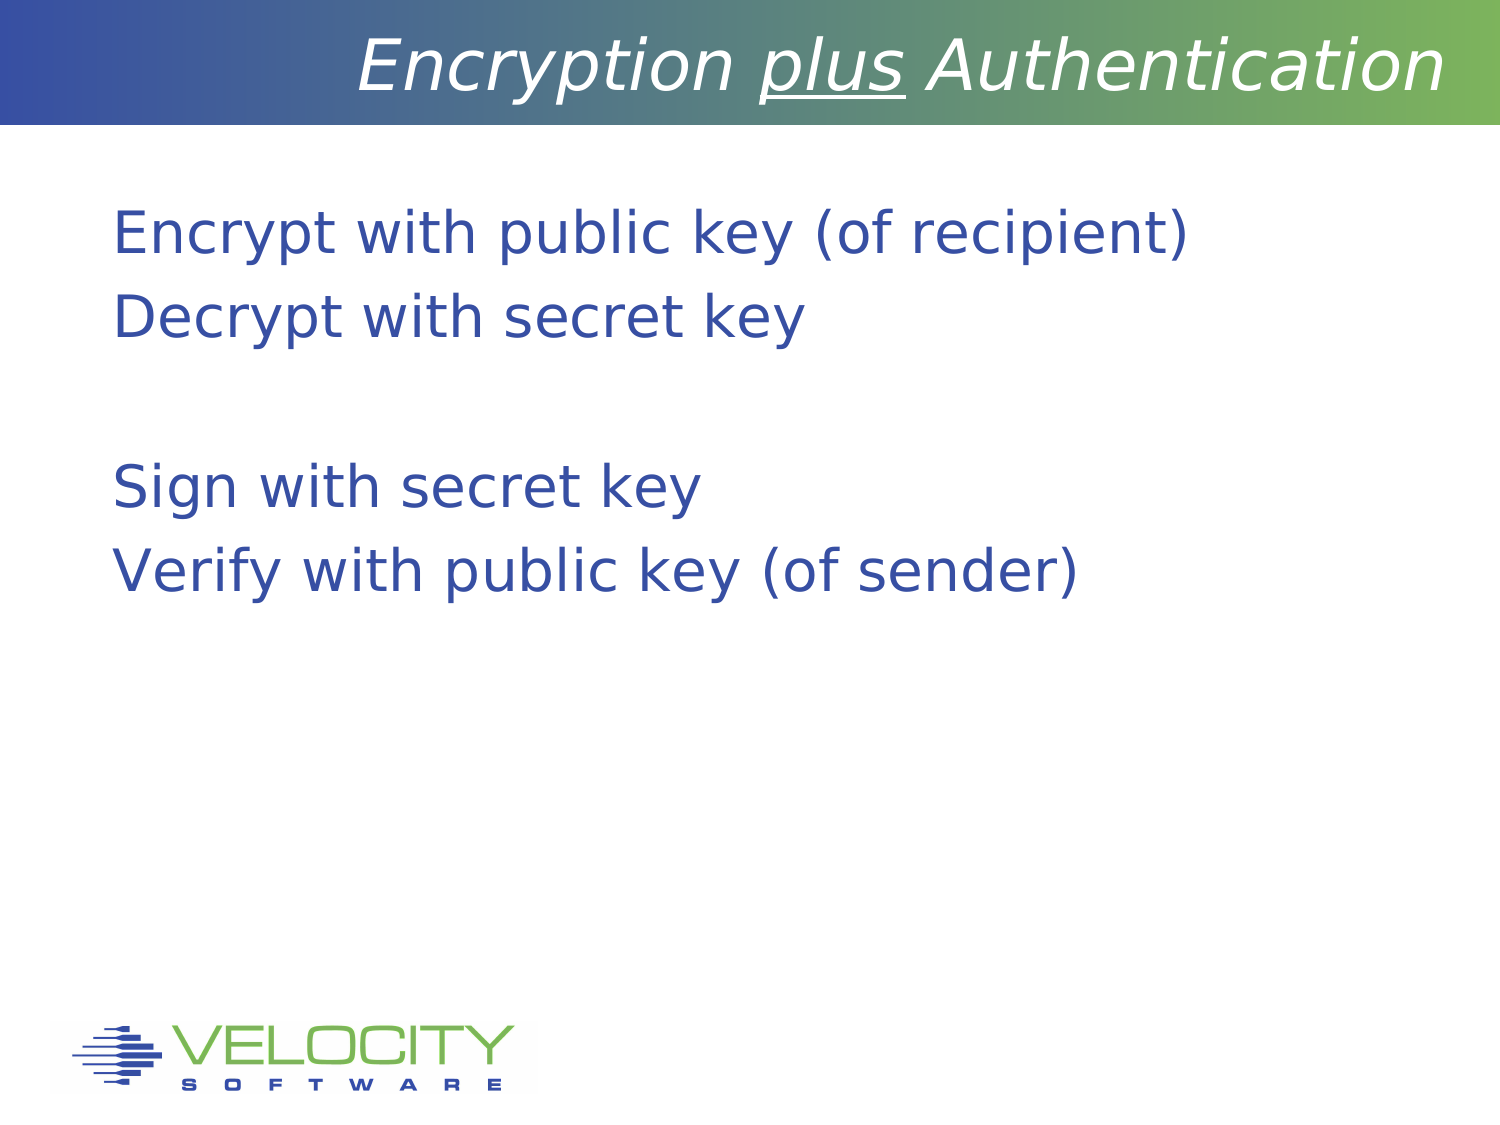

# Encryption plus Authentication
Encrypt with public key (of recipient)
Decrypt with secret key
Sign with secret key
Verify with public key (of sender)